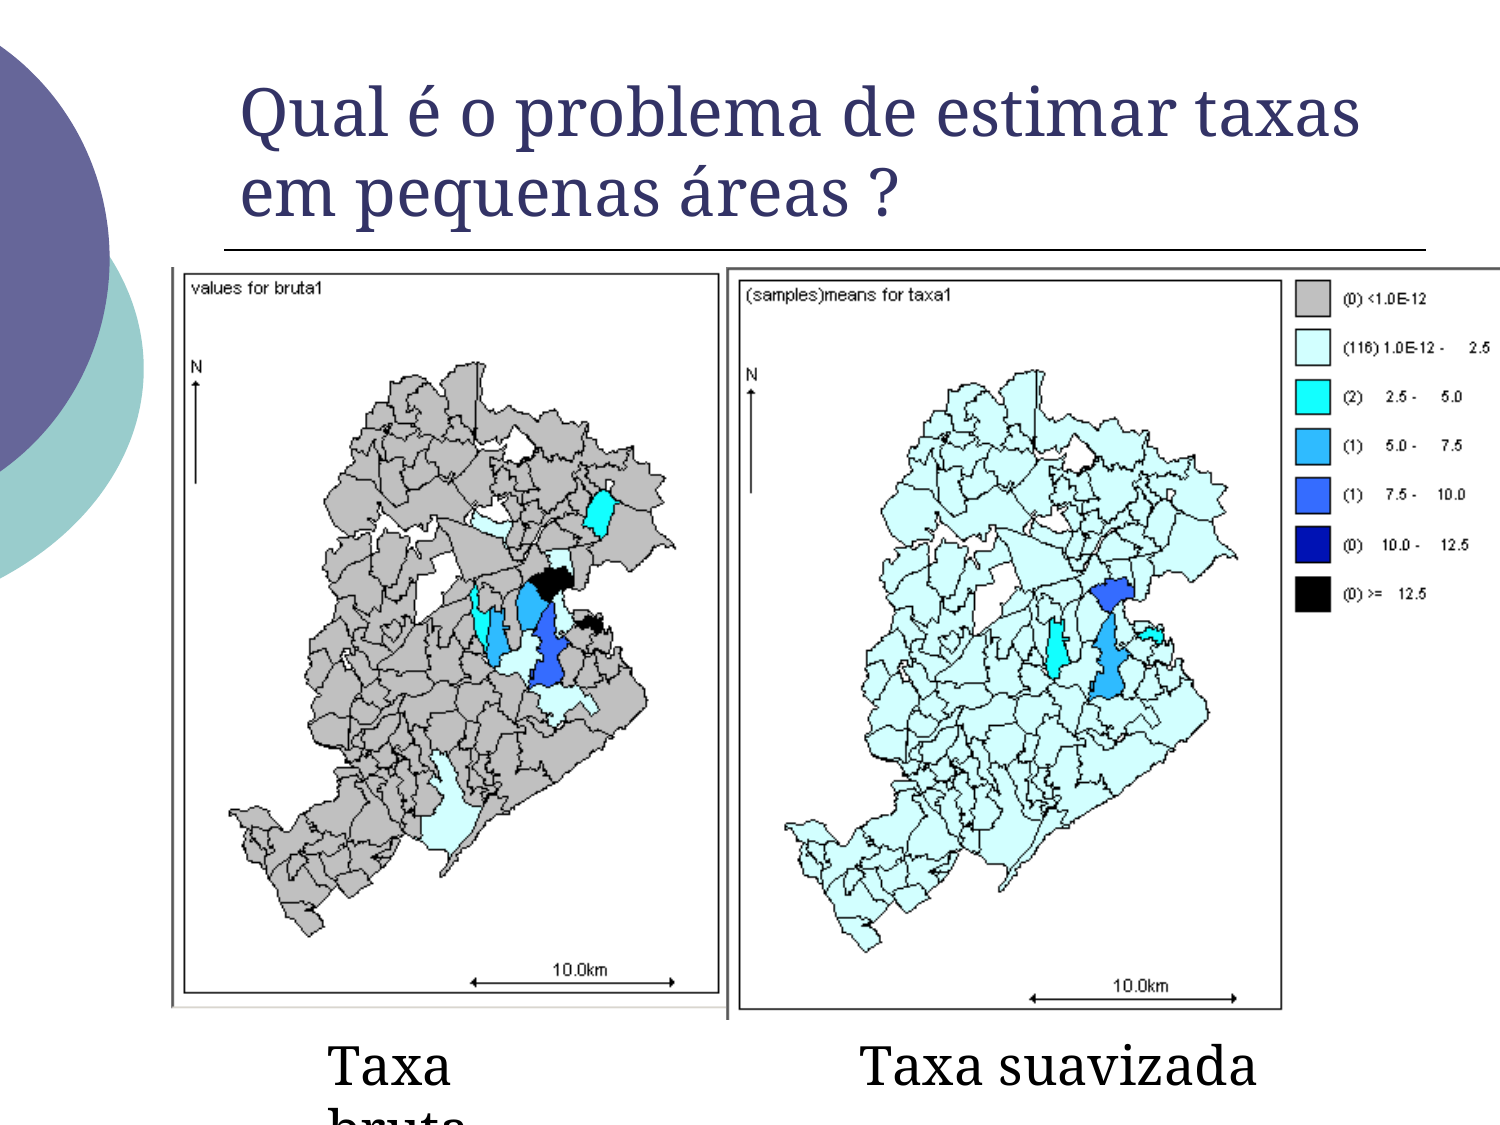

# Qual é o problema de estimar taxas em pequenas áreas ?
Taxa bruta
Taxa suavizada